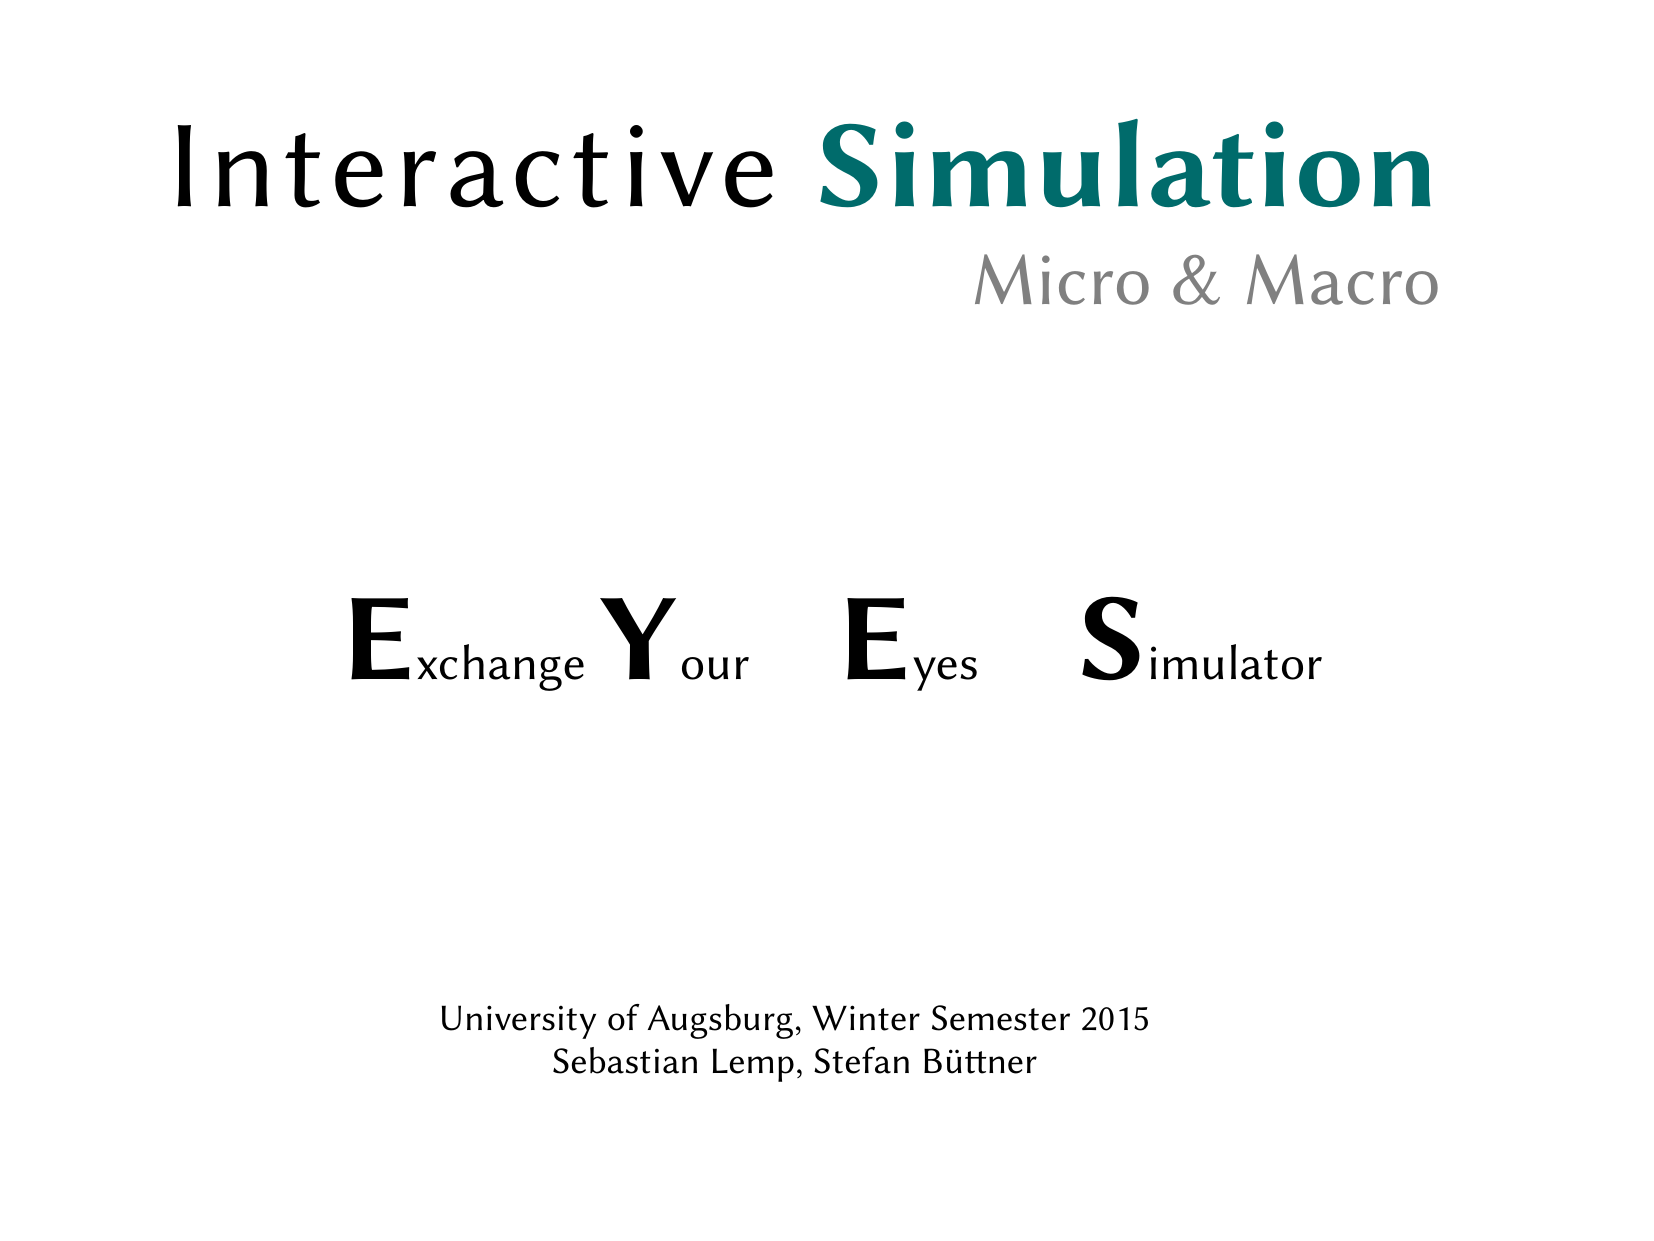

Interactive Simulation
Micro & Macro
Exchange Your Eyes Simulator
University of Augsburg, Winter Semester 2015
Sebastian Lemp, Stefan Büttner